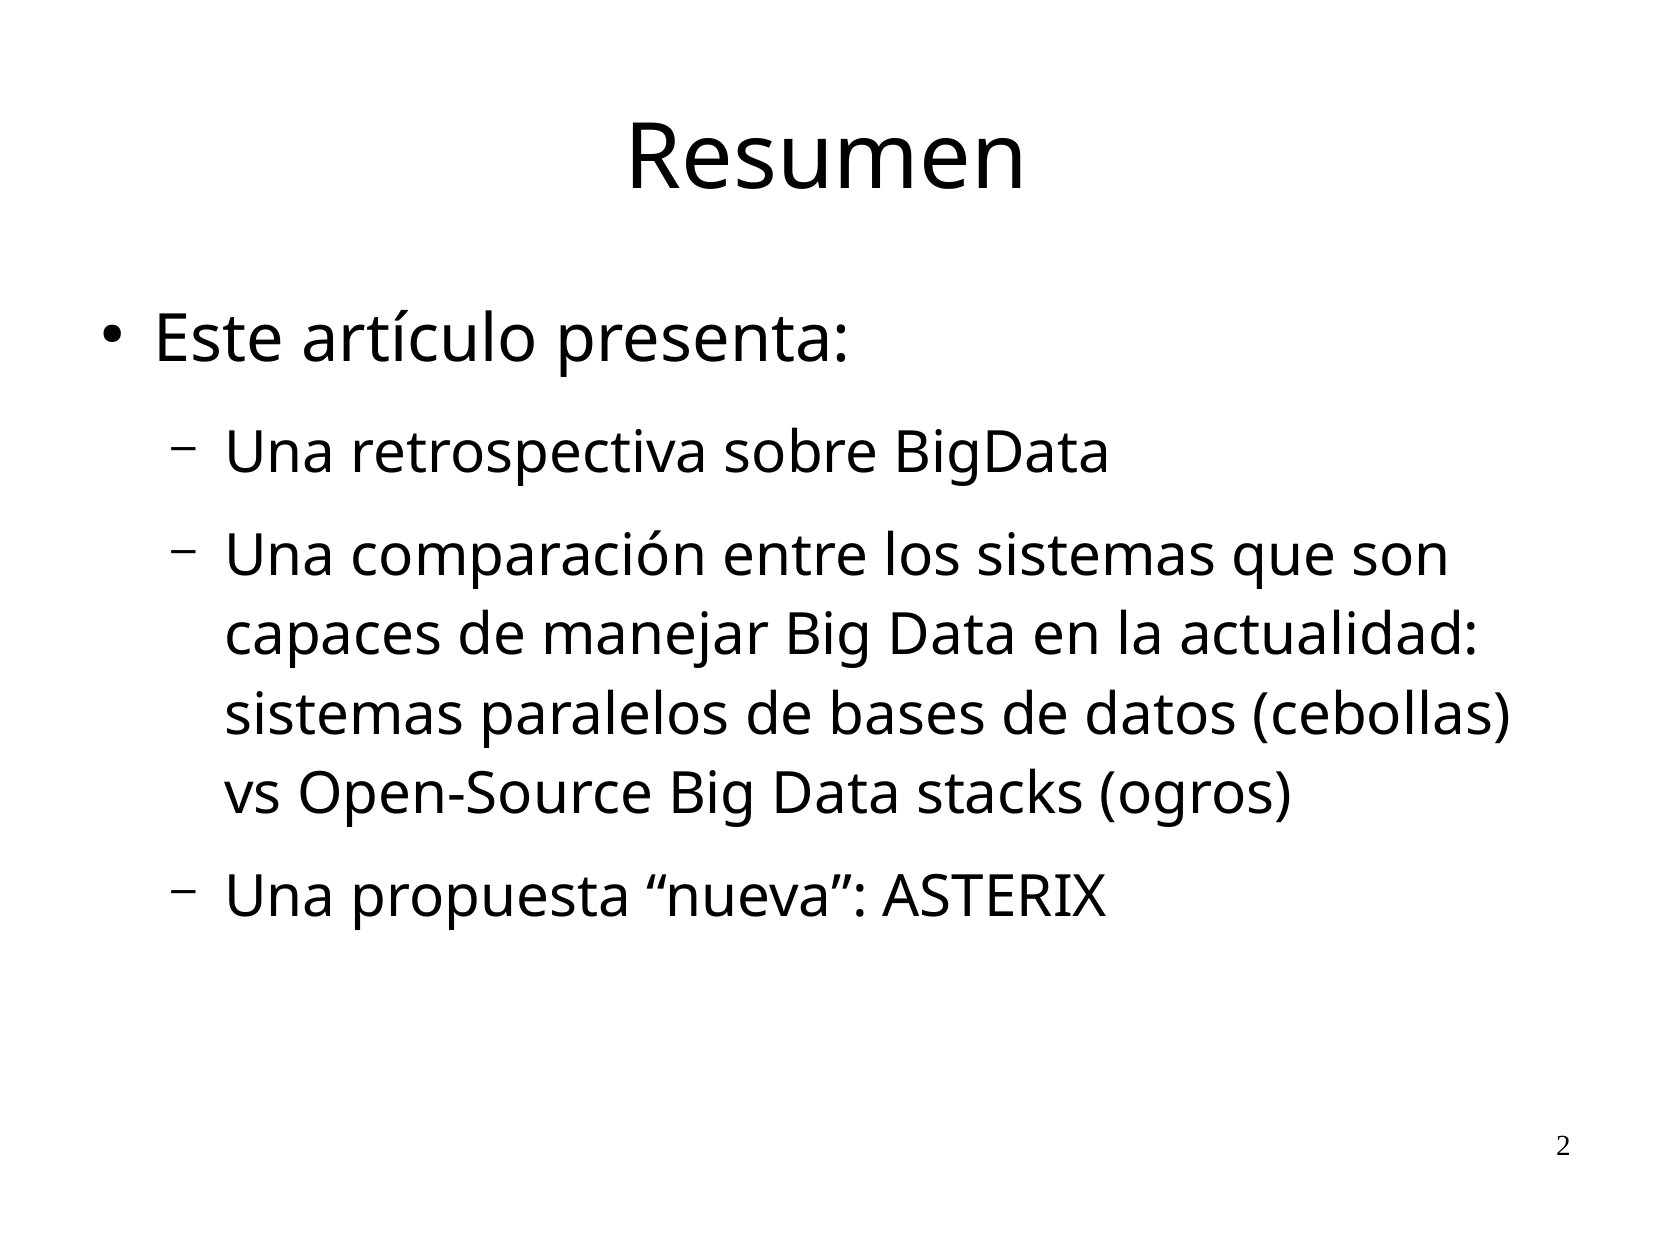

# Resumen
Este artículo presenta:
Una retrospectiva sobre BigData
Una comparación entre los sistemas que son capaces de manejar Big Data en la actualidad: sistemas paralelos de bases de datos (cebollas) vs Open-Source Big Data stacks (ogros)
Una propuesta “nueva”: ASTERIX
2